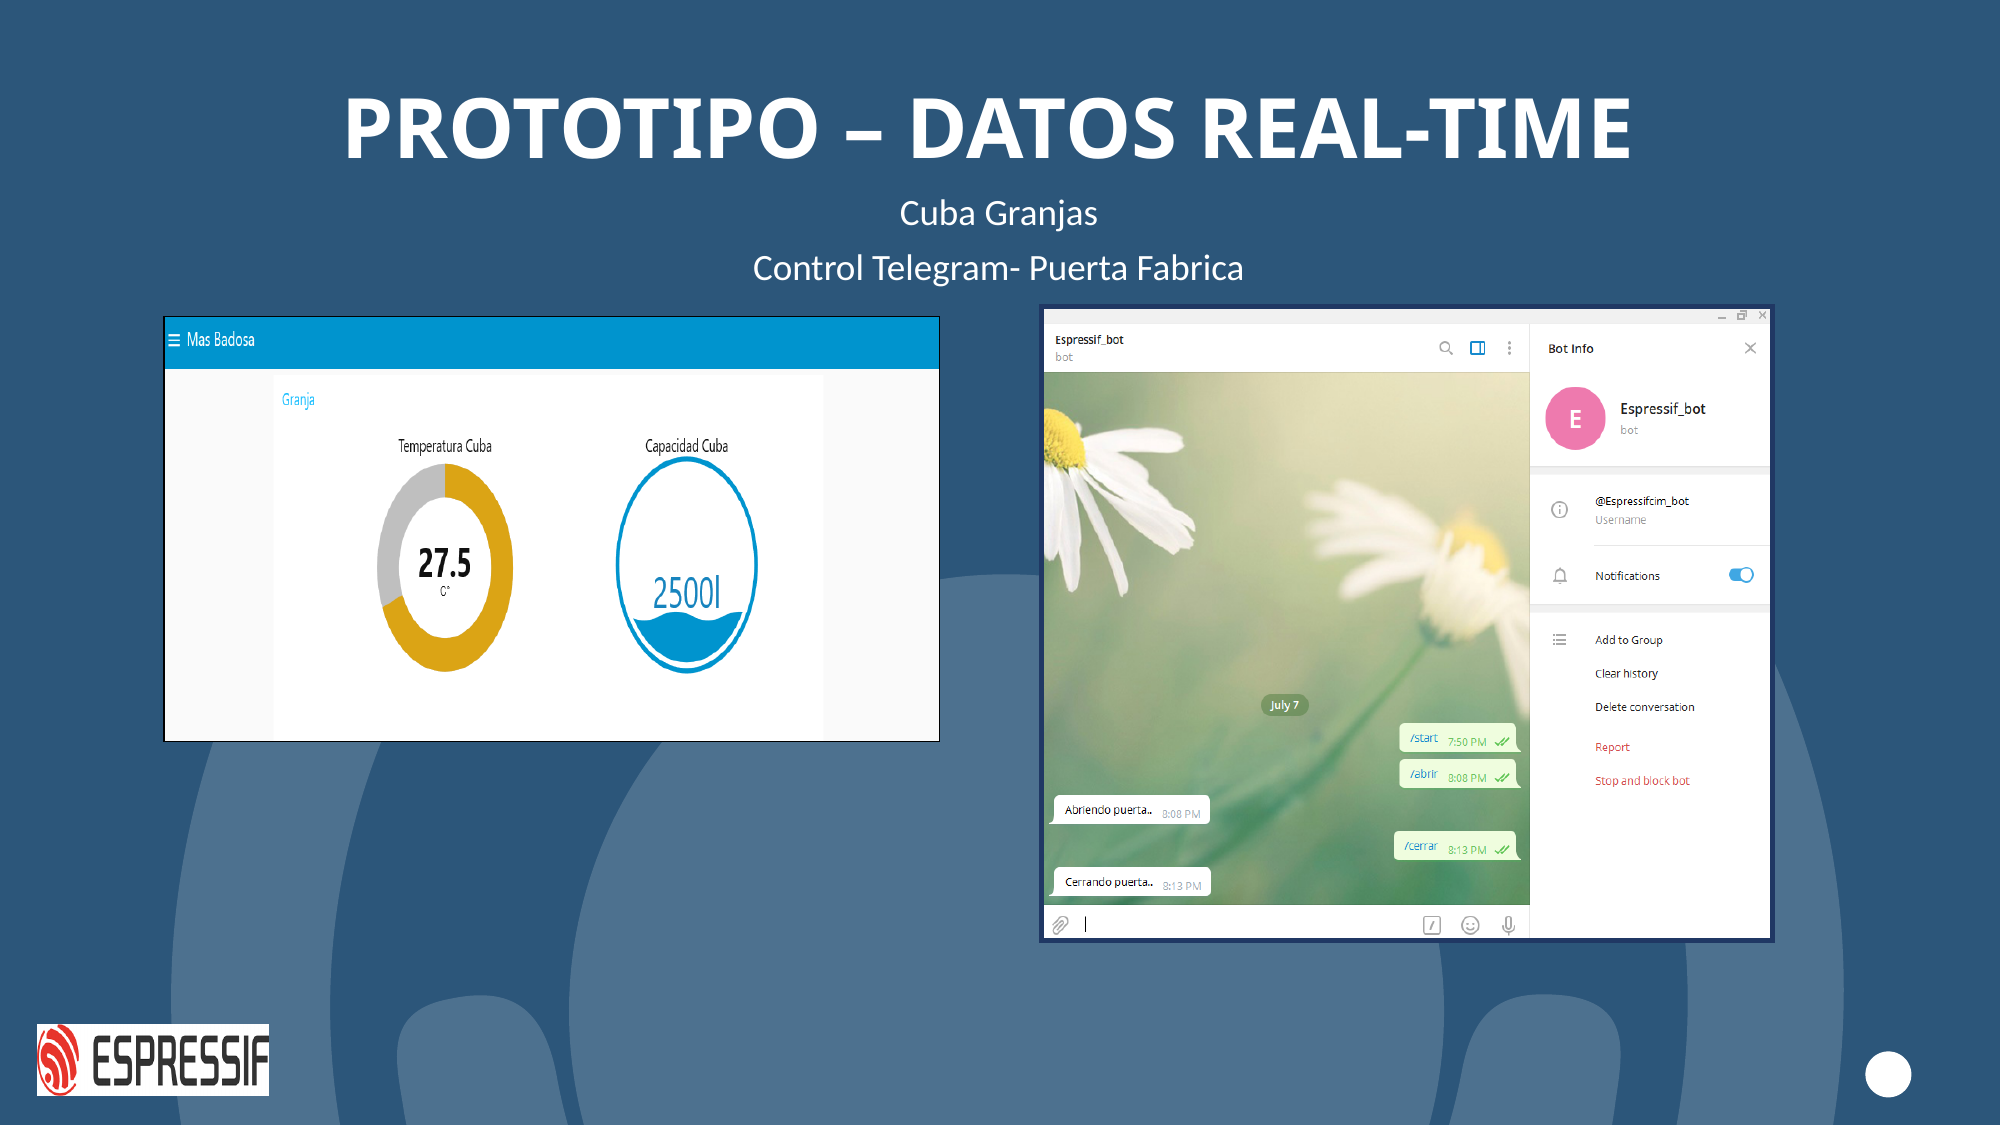

# Prototipo – datos real-time
Cuba Granjas
Control Telegram- Puerta Fabrica